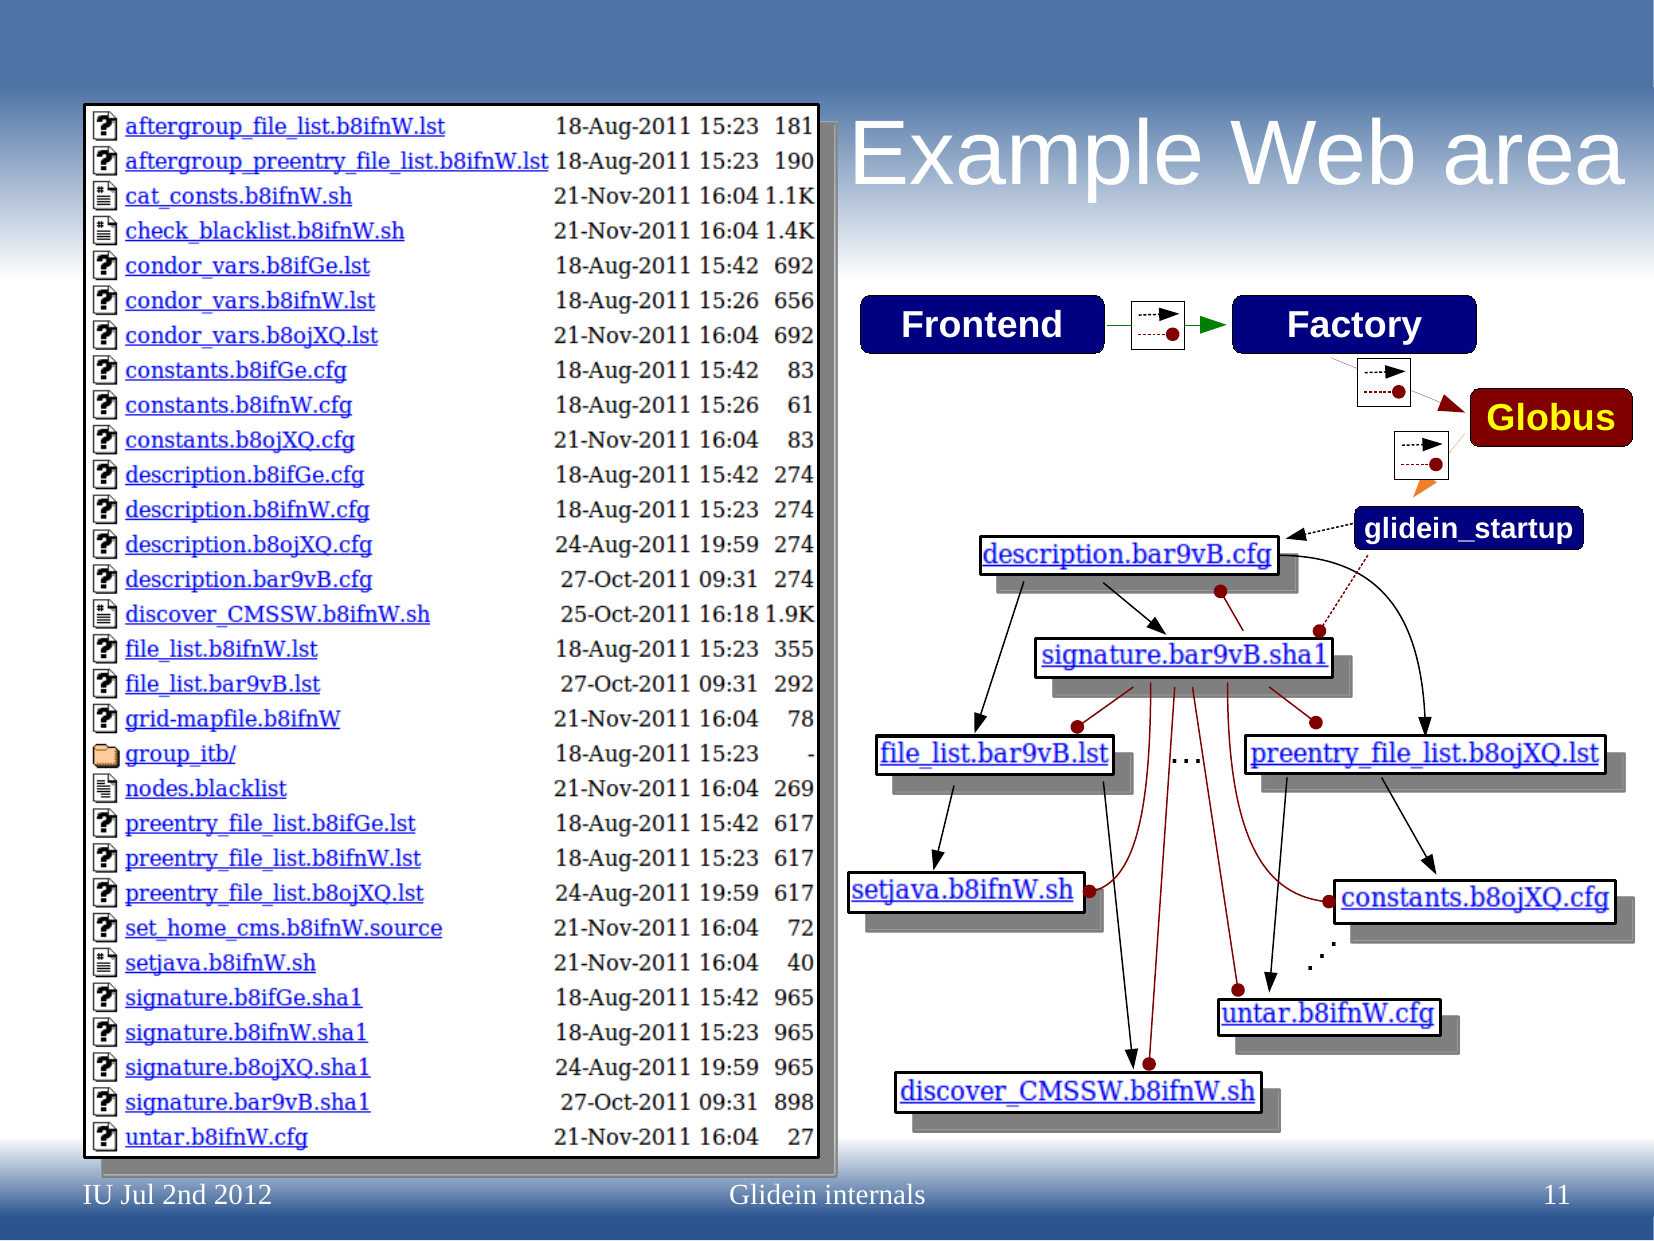

# Example Web area
Frontend
Factory
Globus
glidein_startup
.
.
.
.
.
.
IU Jul 2nd 2012
Glidein internals
11